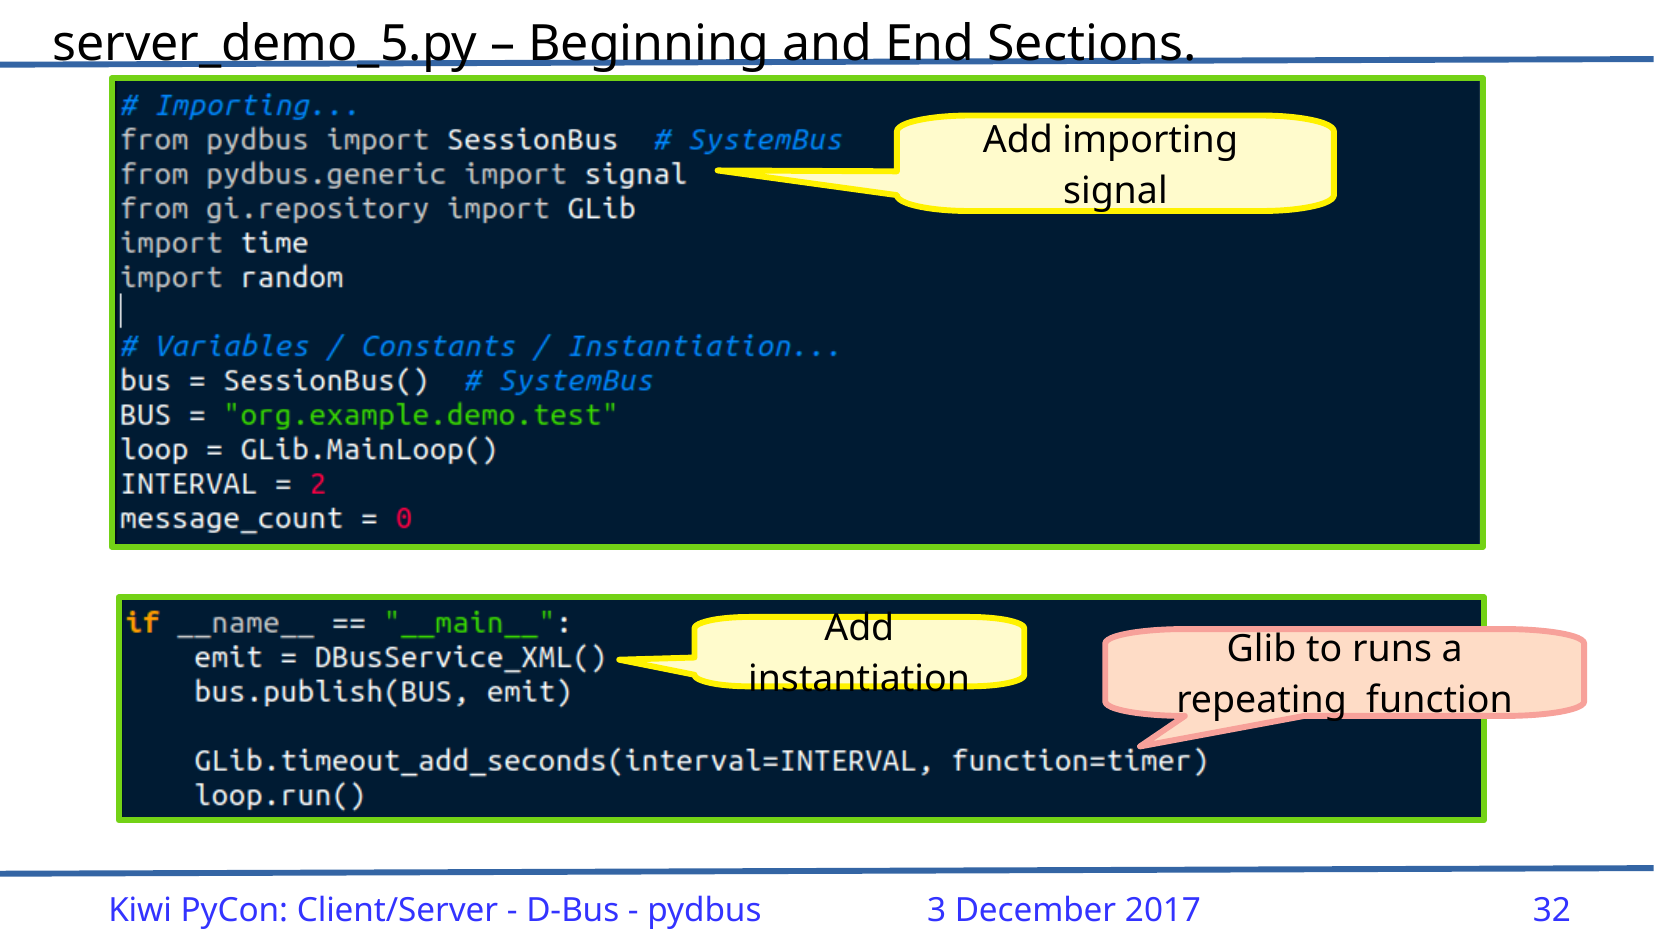

server_demo_5.py – Beginning and End Sections.
Add importing
signal
Add instantiation
Glib to runs a repeating function
Kiwi PyCon: Client/Server - D-Bus - pydbus
3 December 2017
32